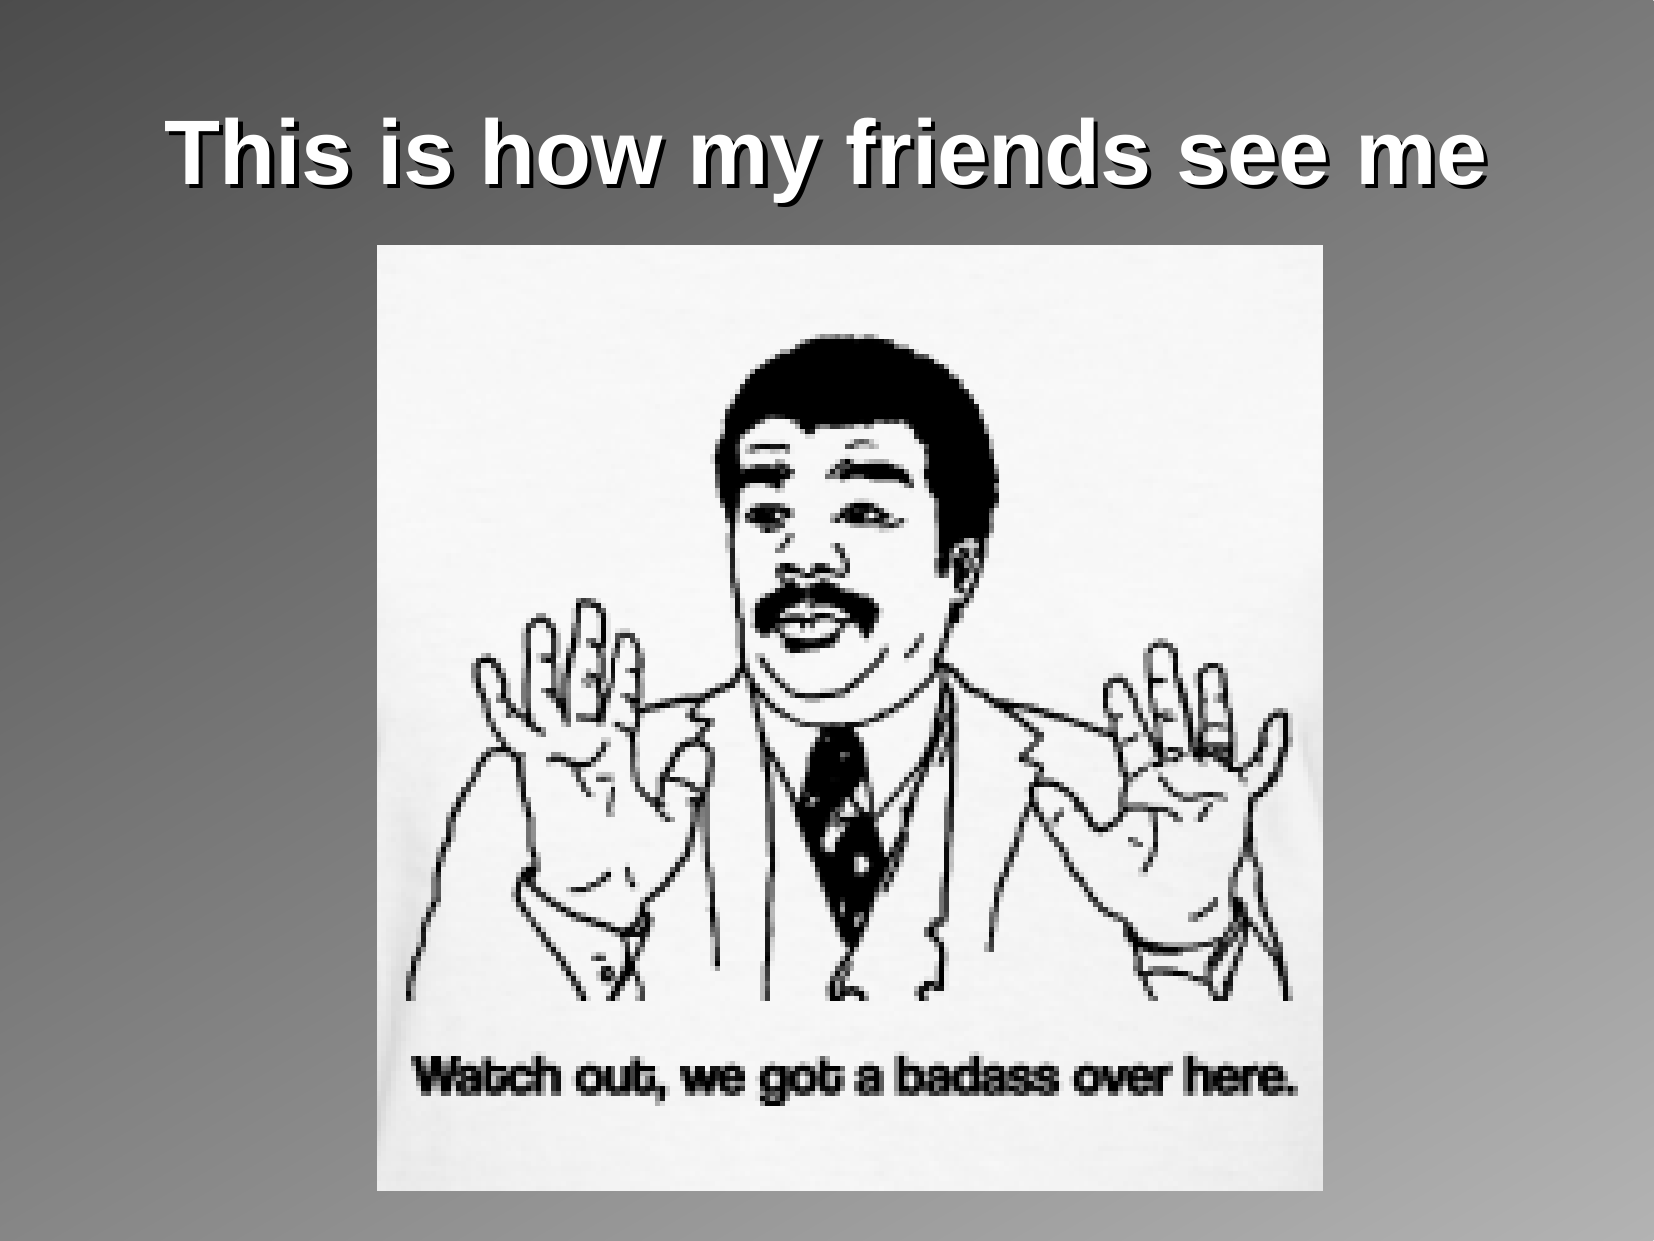

# This is how my friends see me